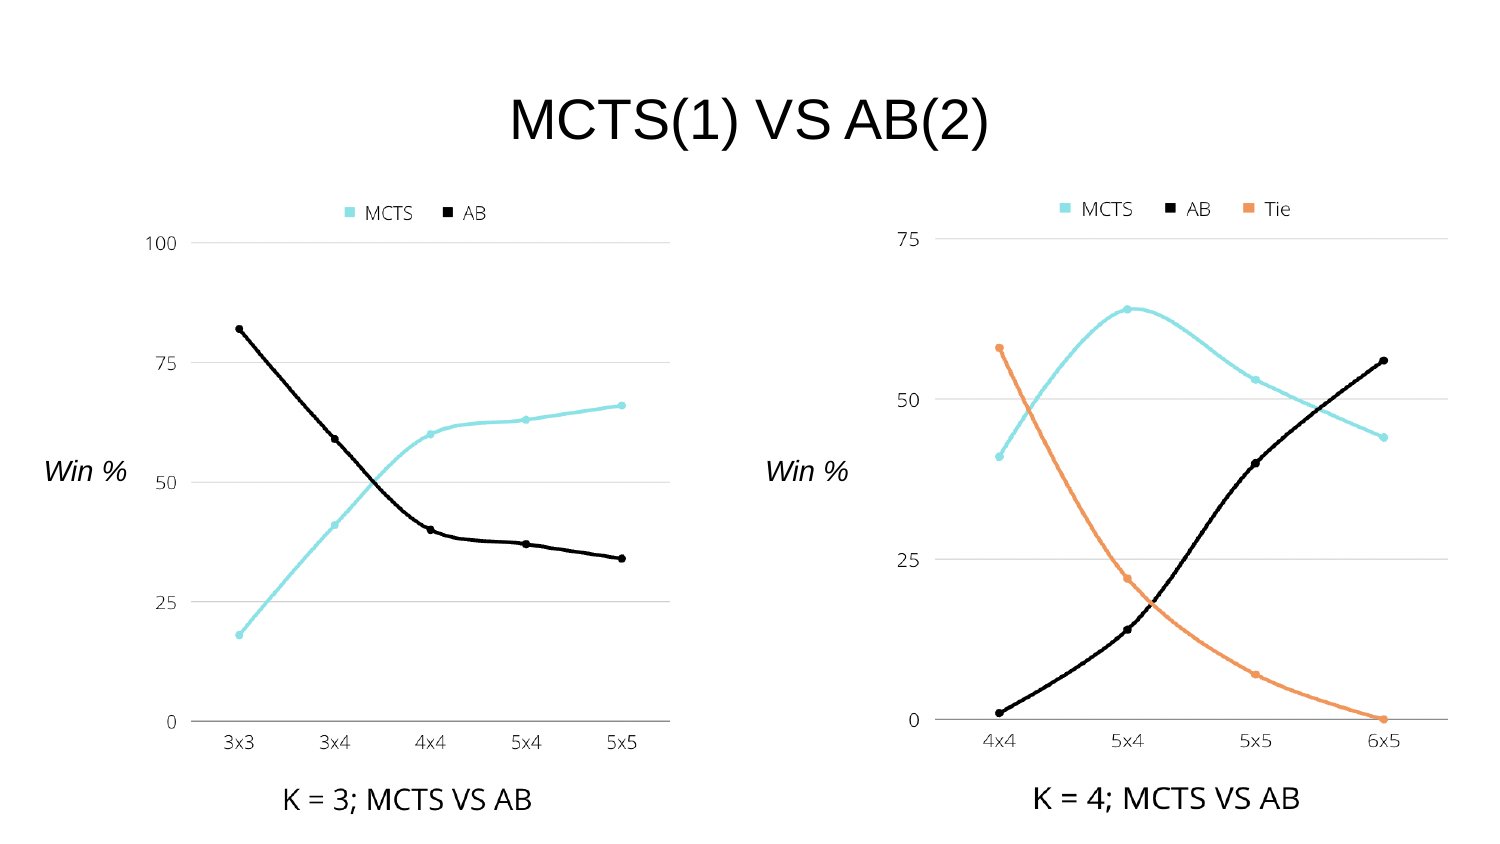

# MCTS(1) VS AB(2)
Win %
Win %